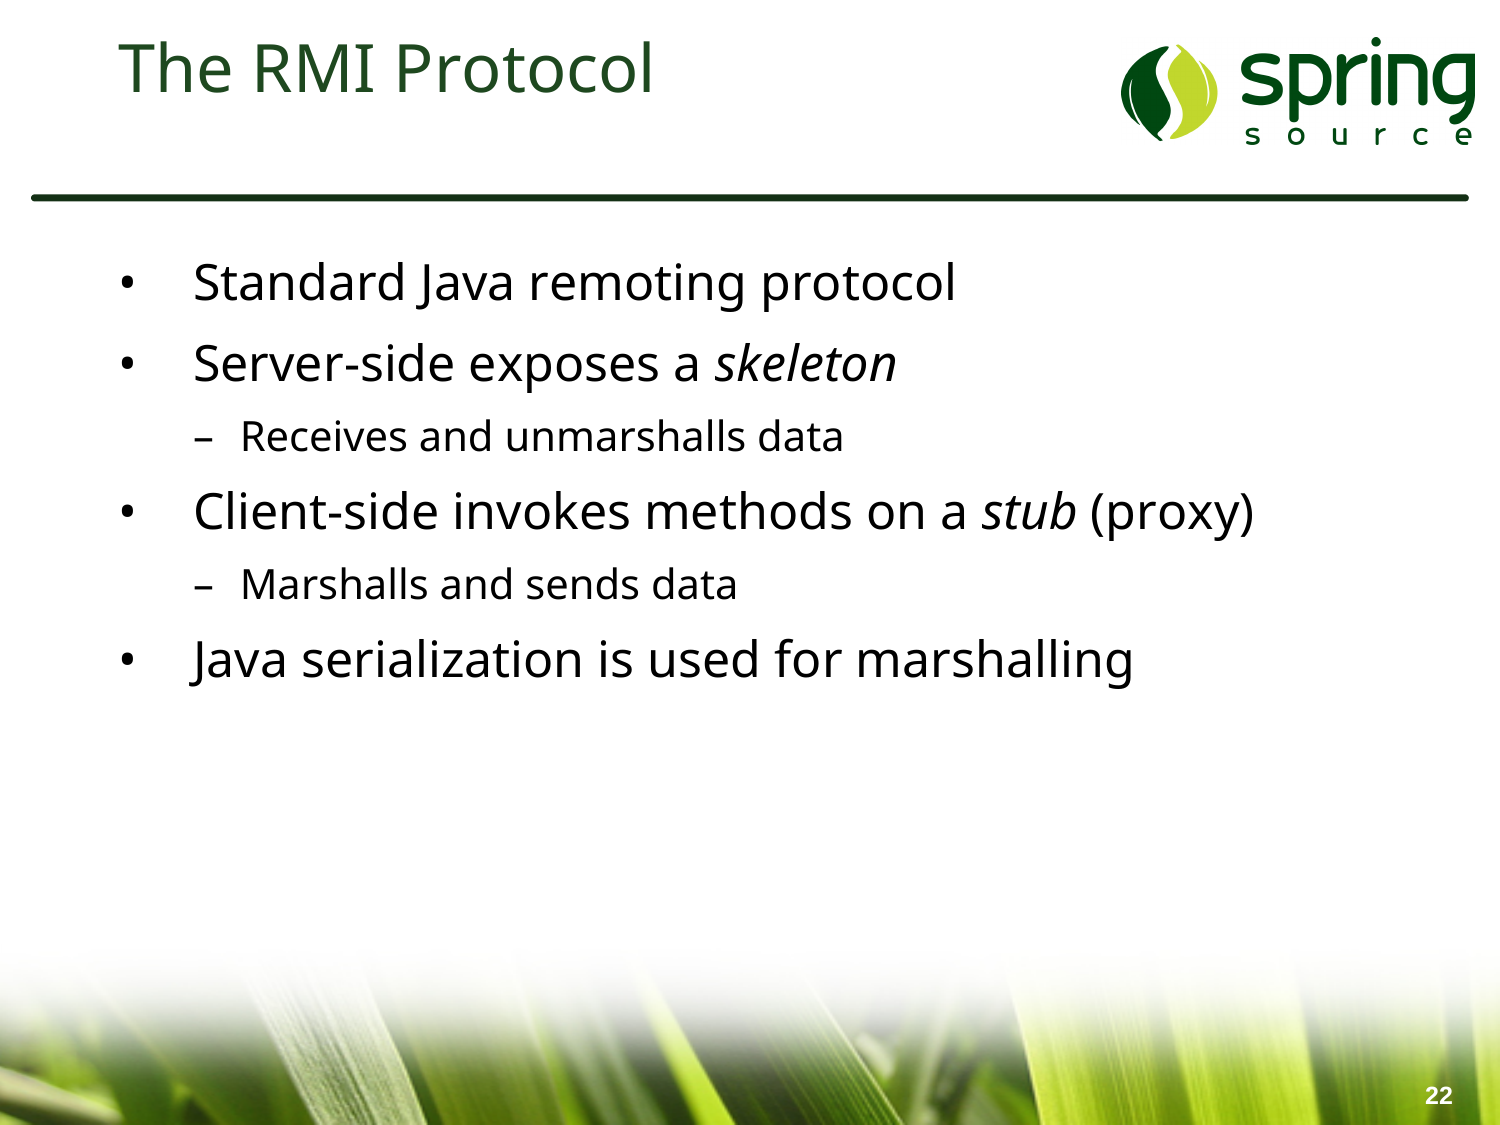

# The RMI Protocol
Standard Java remoting protocol
Server-side exposes a skeleton
Receives and unmarshalls data
Client-side invokes methods on a stub (proxy)
Marshalls and sends data
Java serialization is used for marshalling